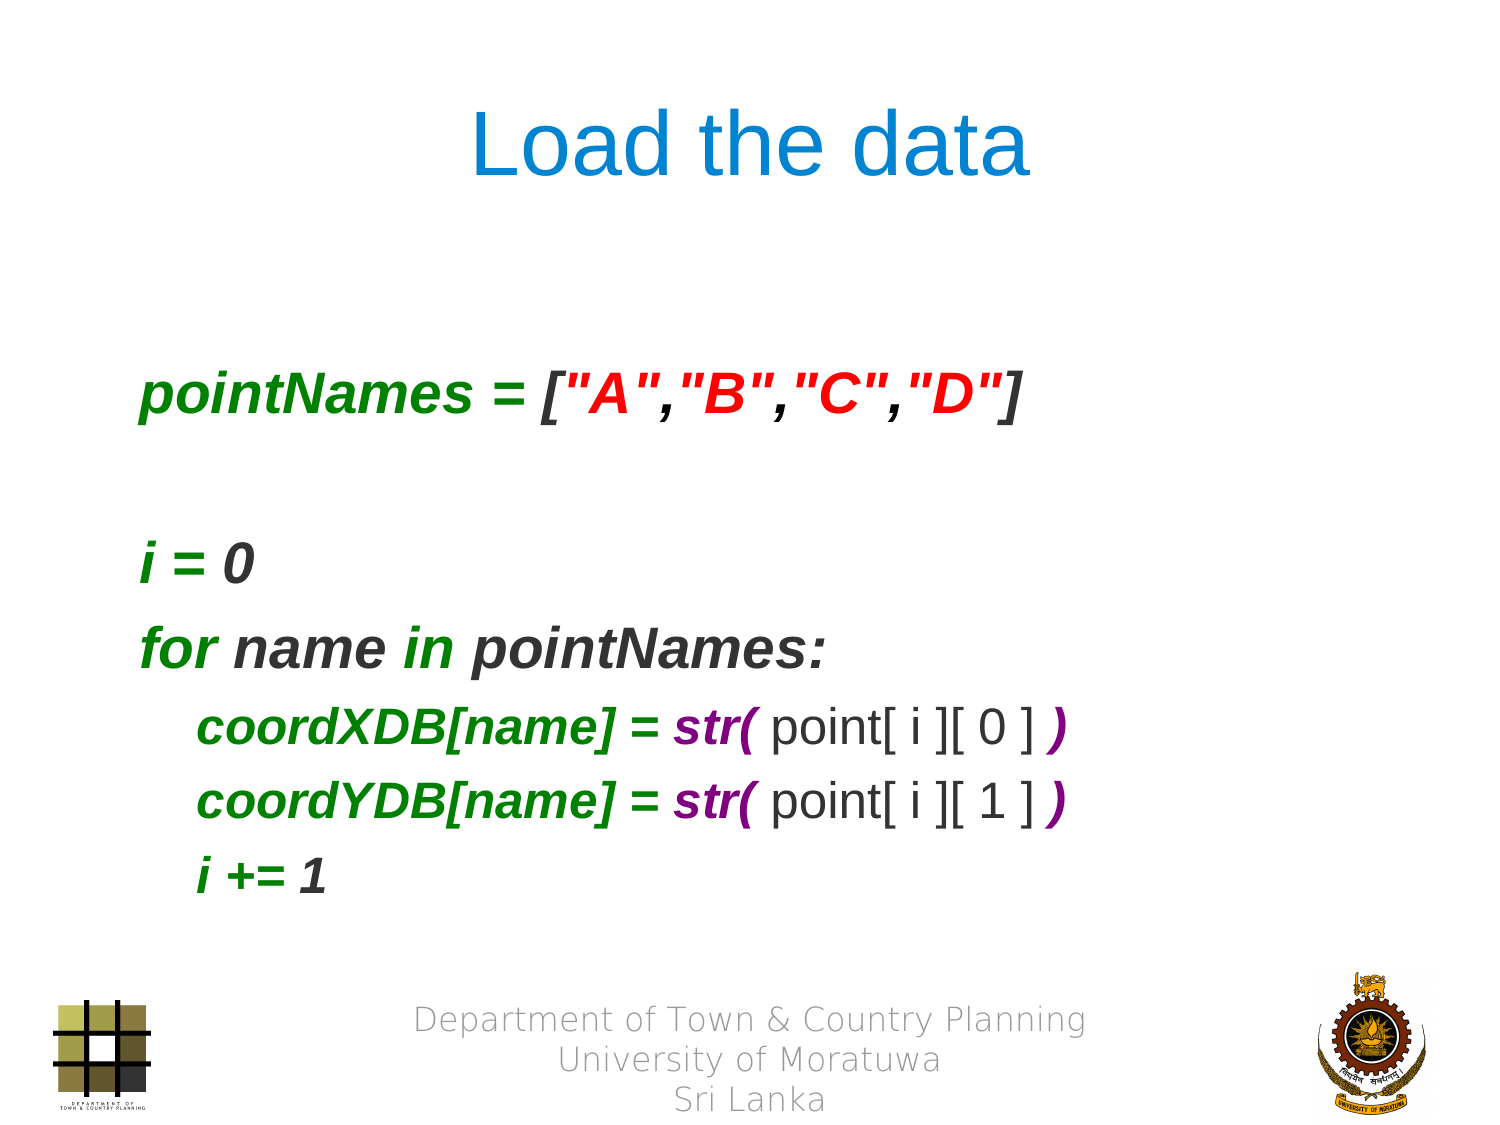

# Load the data
pointNames = ["A","B","C","D"]
i = 0
for name in pointNames:
coordXDB[name] = str( point[ i ][ 0 ] )
coordYDB[name] = str( point[ i ][ 1 ] )
i += 1